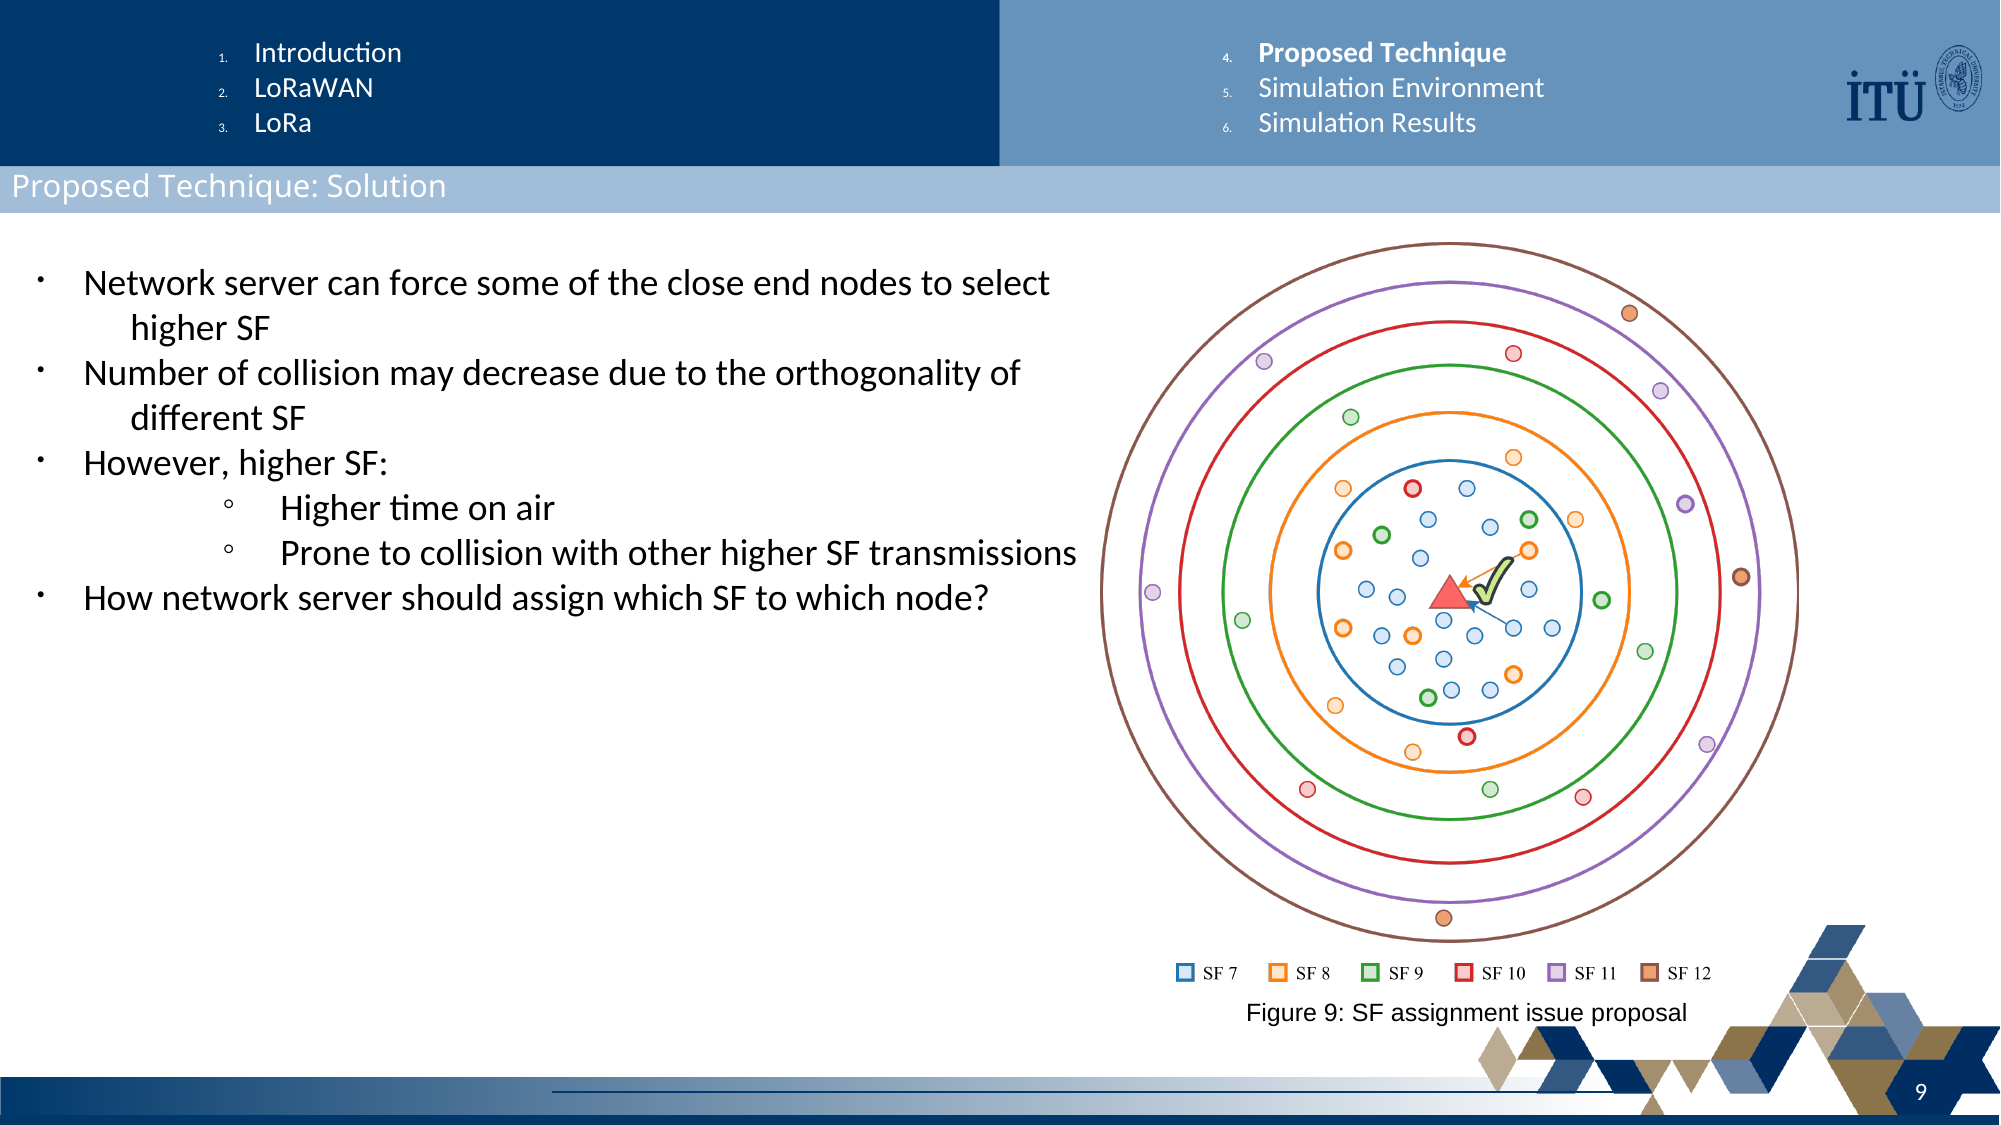

Introduction
LoRaWAN
LoRa
Proposed Technique
Simulation Environment
Simulation Results
# Proposed Technique: Solution
Network server can force some of the close end nodes to select higher SF
Number of collision may decrease due to the orthogonality of different SF
However, higher SF:
Higher time on air
Prone to collision with other higher SF transmissions
How network server should assign which SF to which node?
Figure 9: SF assignment issue proposal